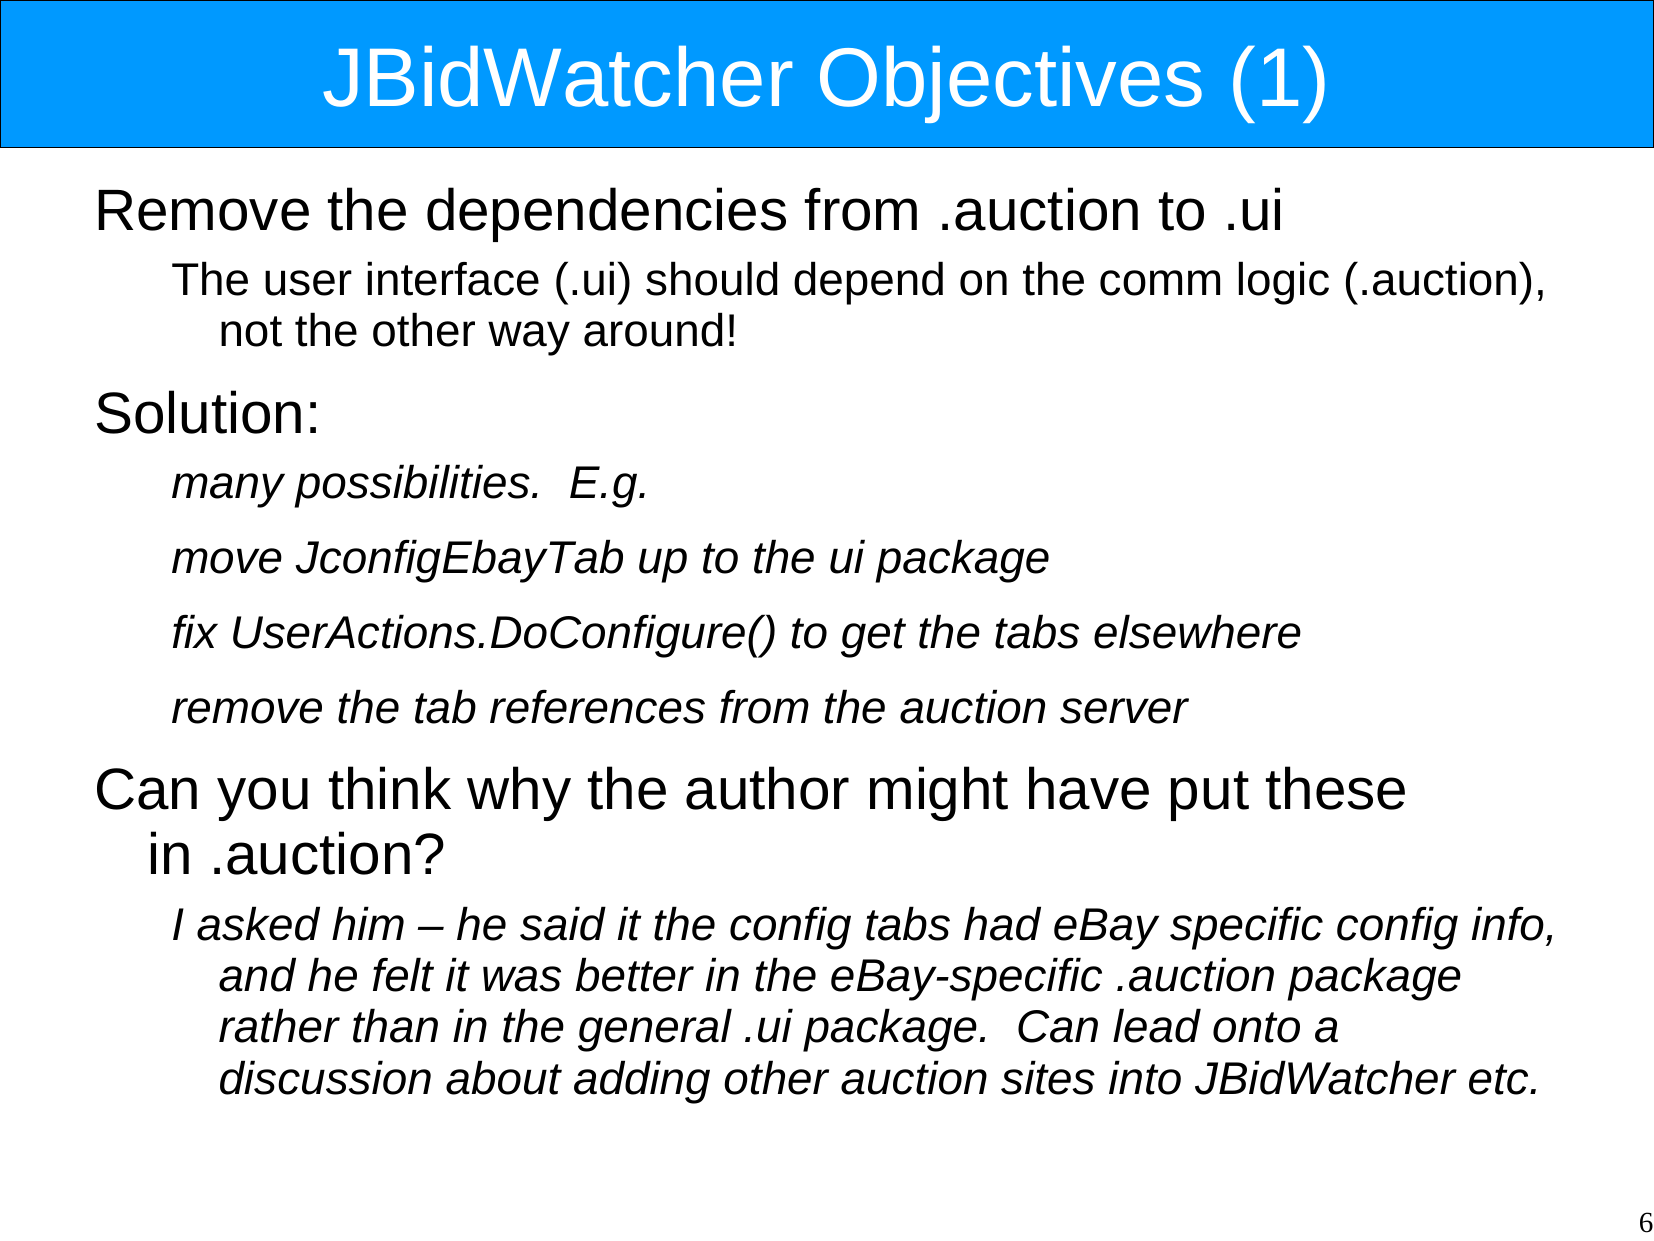

# JBidWatcher Objectives (1)
Remove the dependencies from .auction to .ui
The user interface (.ui) should depend on the comm logic (.auction), not the other way around!
Solution:
many possibilities. E.g.
move JconfigEbayTab up to the ui package
fix UserActions.DoConfigure() to get the tabs elsewhere
remove the tab references from the auction server
Can you think why the author might have put these in .auction?
I asked him – he said it the config tabs had eBay specific config info, and he felt it was better in the eBay-specific .auction package rather than in the general .ui package. Can lead onto a discussion about adding other auction sites into JBidWatcher etc.
6